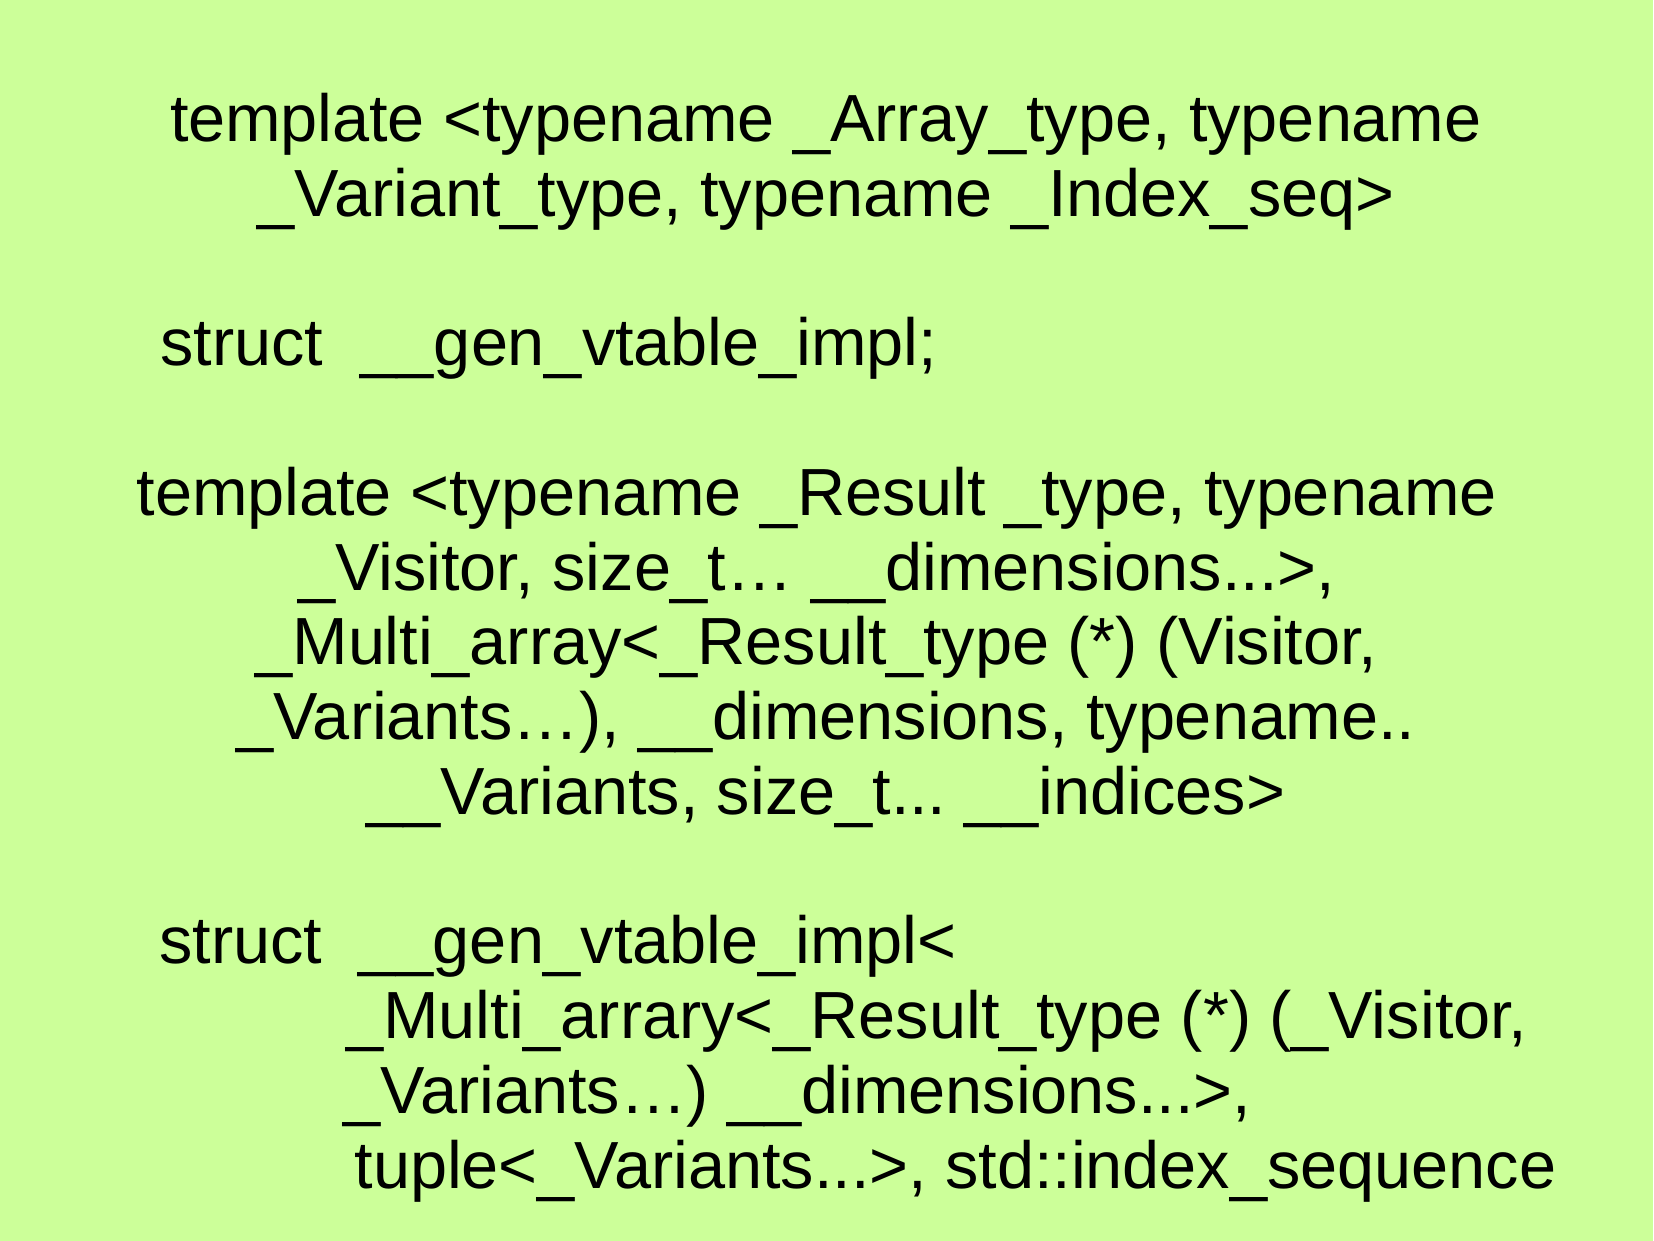

# libstdc++-v3/include$ variant
template <typename _Array_type, typename _Variant_type, typename _Index_seq>
 struct __gen_vtable_impl;
template <typename _Result _type, typename
_Visitor, size_t… __dimensions...>,
_Multi_array<_Result_type (*) (Visitor,
_Variants…), __dimensions, typename..
__Variants, size_t... __indices>
struct __gen_vtable_impl<
 _Multi_arrary<_Result_type (*) (_Visitor, _Variants…) __dimensions...>,
 tuple<_Variants...>, std::index_sequence